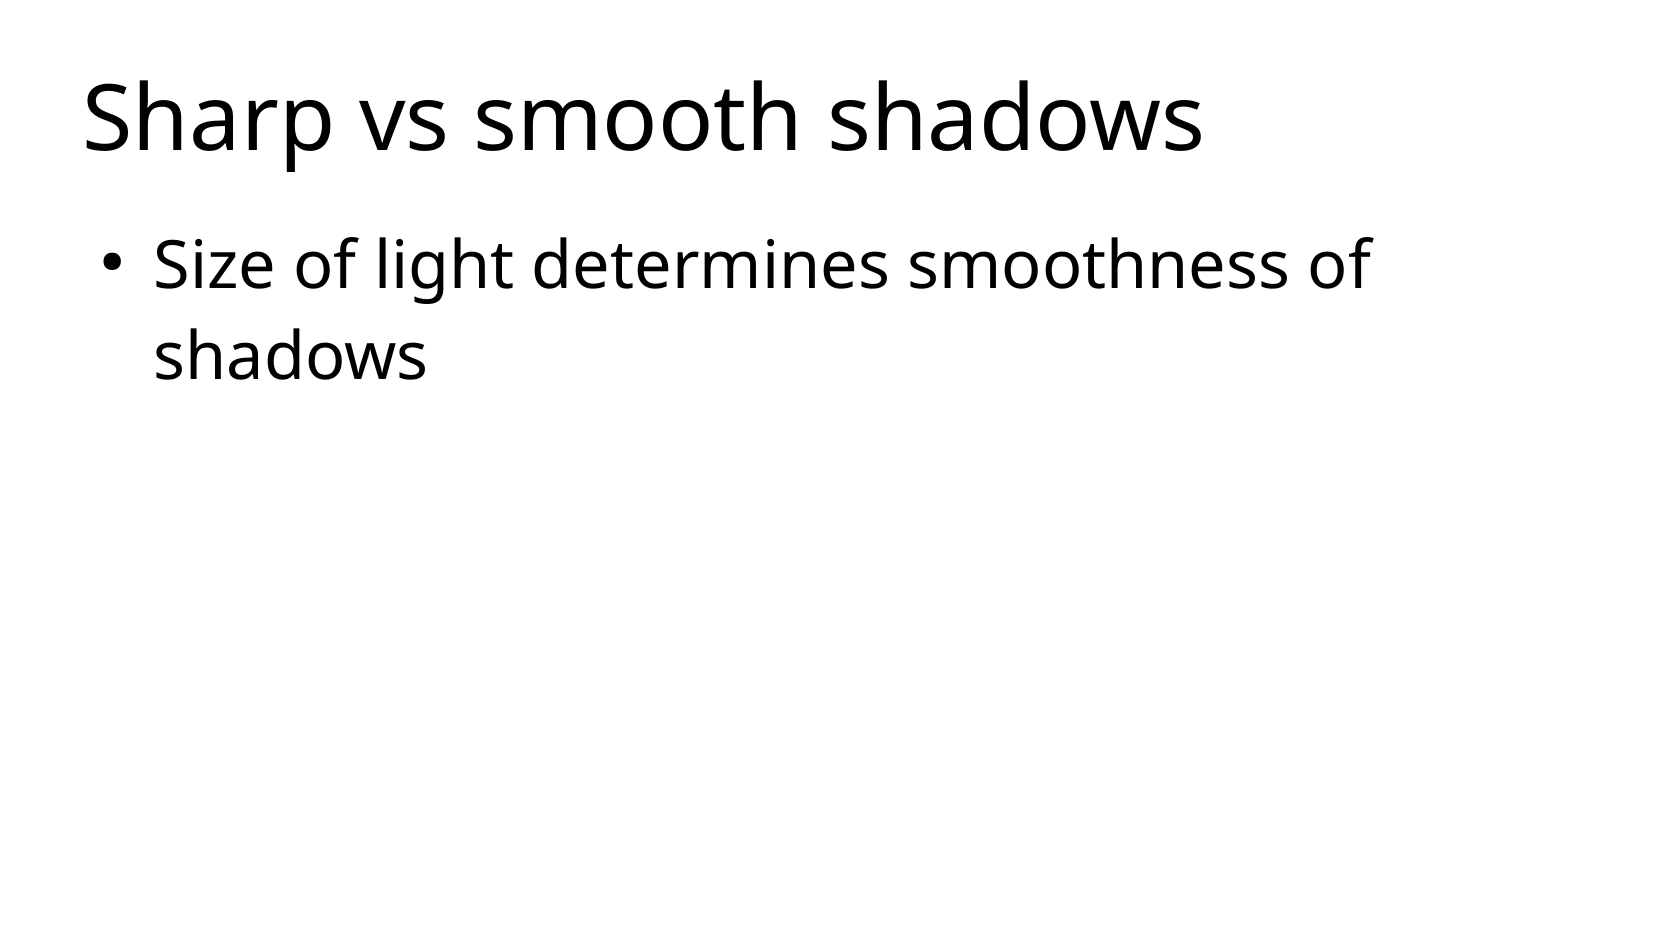

# Sharp vs smooth shadows
Size of light determines smoothness of shadows